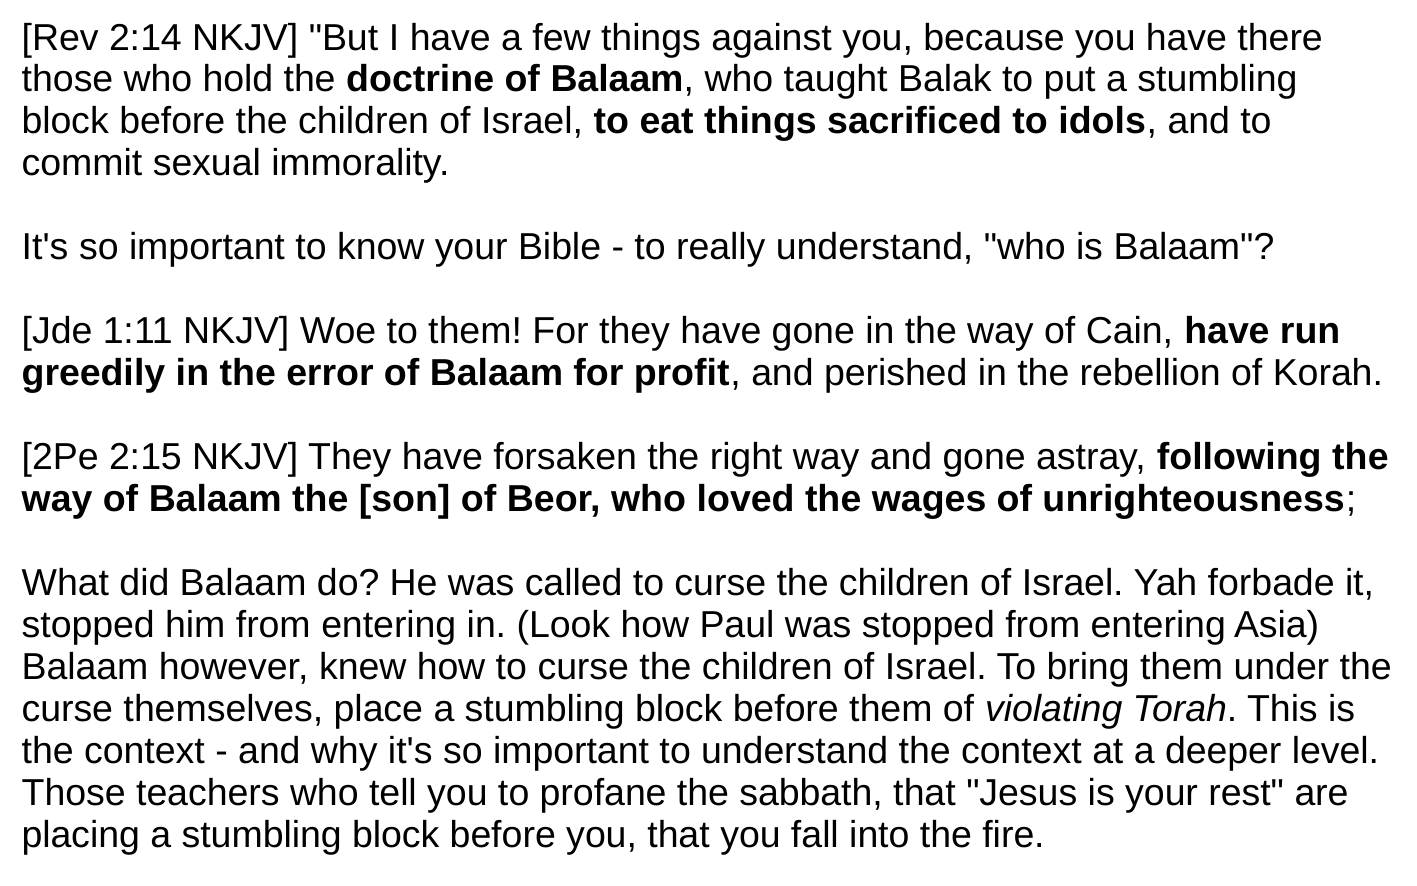

[Rev 2:14 NKJV] "But I have a few things against you, because you have there those who hold the doctrine of Balaam, who taught Balak to put a stumbling block before the children of Israel, to eat things sacrificed to idols, and to commit sexual immorality.
It's so important to know your Bible - to really understand, "who is Balaam"?
[Jde 1:11 NKJV] Woe to them! For they have gone in the way of Cain, have run greedily in the error of Balaam for profit, and perished in the rebellion of Korah.
[2Pe 2:15 NKJV] They have forsaken the right way and gone astray, following the way of Balaam the [son] of Beor, who loved the wages of unrighteousness;
What did Balaam do? He was called to curse the children of Israel. Yah forbade it, stopped him from entering in. (Look how Paul was stopped from entering Asia) Balaam however, knew how to curse the children of Israel. To bring them under the curse themselves, place a stumbling block before them of violating Torah. This is the context - and why it's so important to understand the context at a deeper level. Those teachers who tell you to profane the sabbath, that "Jesus is your rest" are placing a stumbling block before you, that you fall into the fire.
In the next few slides, I'm going to go over this error - why the understanding of him replacing Sabbath is dead wrong, and can be proven in the behavior of the early church as recorded in Acts.
[Heb 4:9-10 NKJV] There remains therefore a rest for the people of God. For he who has entered His rest has himself also ceased from his works as God [did] from His.
This translation and out of context presupposition is just plain awful. Bad. I don't much care for Hebrews at all, but this interpretation of what the author wrote is literally Satanic.